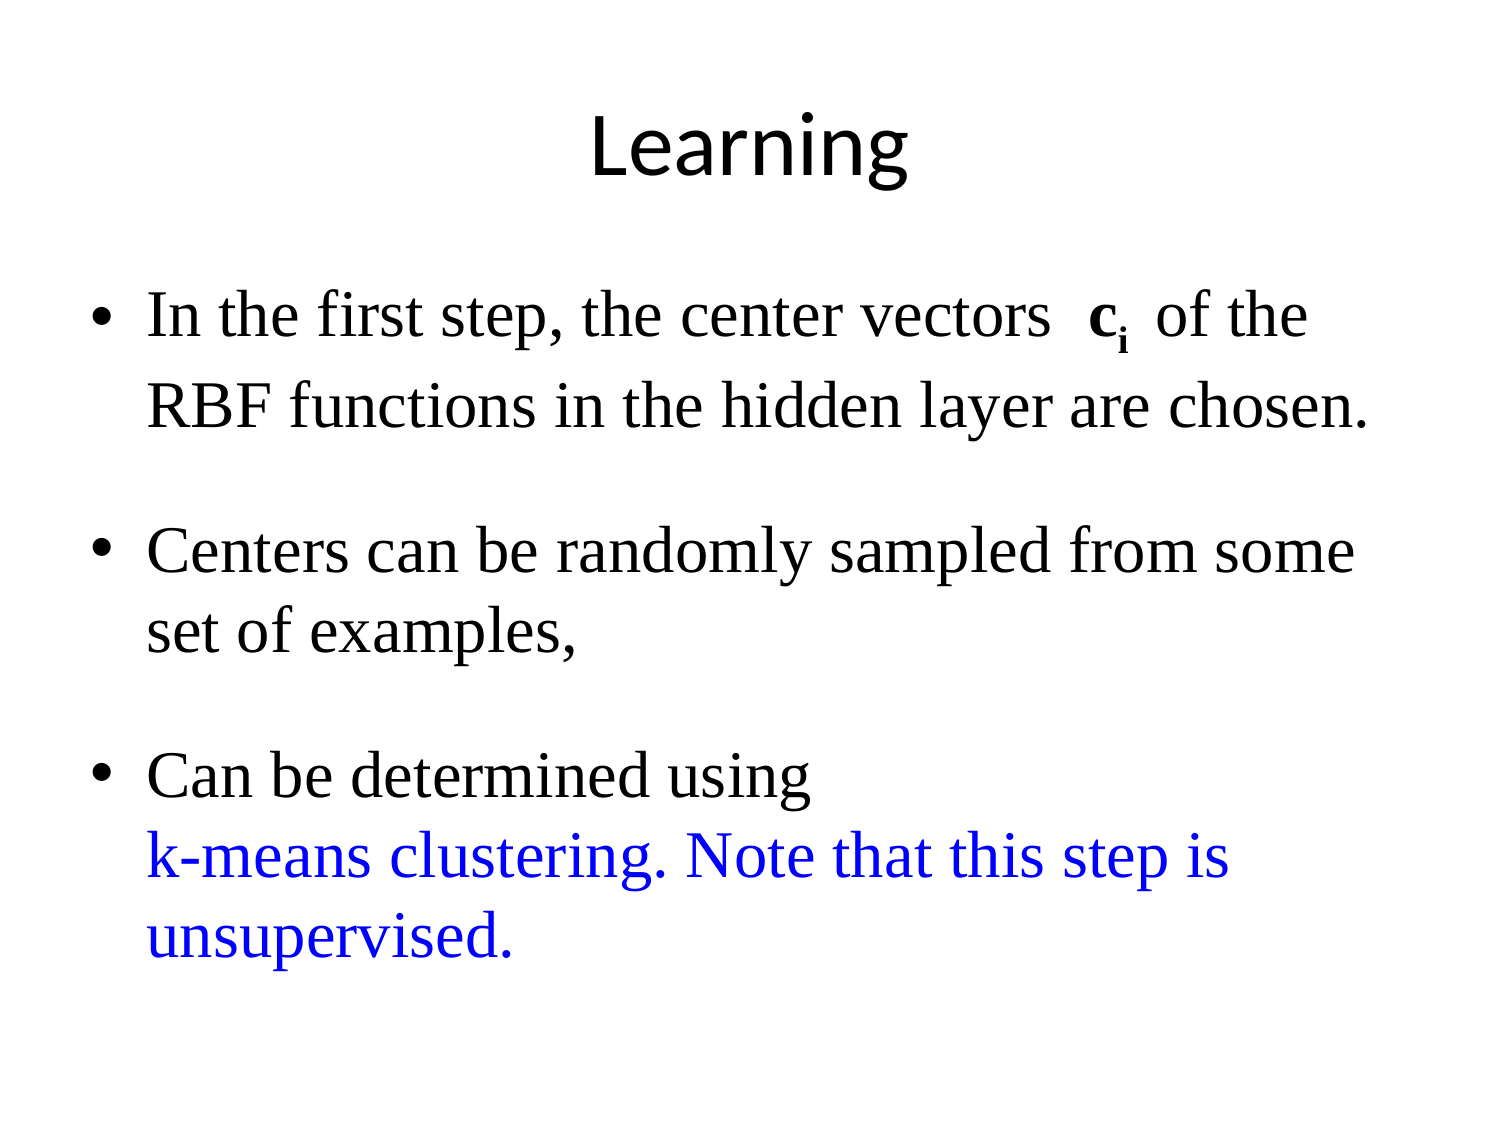

# Learning
In the first step, the center vectors ci of the RBF functions in the hidden layer are chosen.
Centers can be randomly sampled from some set of examples,
Can be determined using k-means clustering. Note that this step is unsupervised.